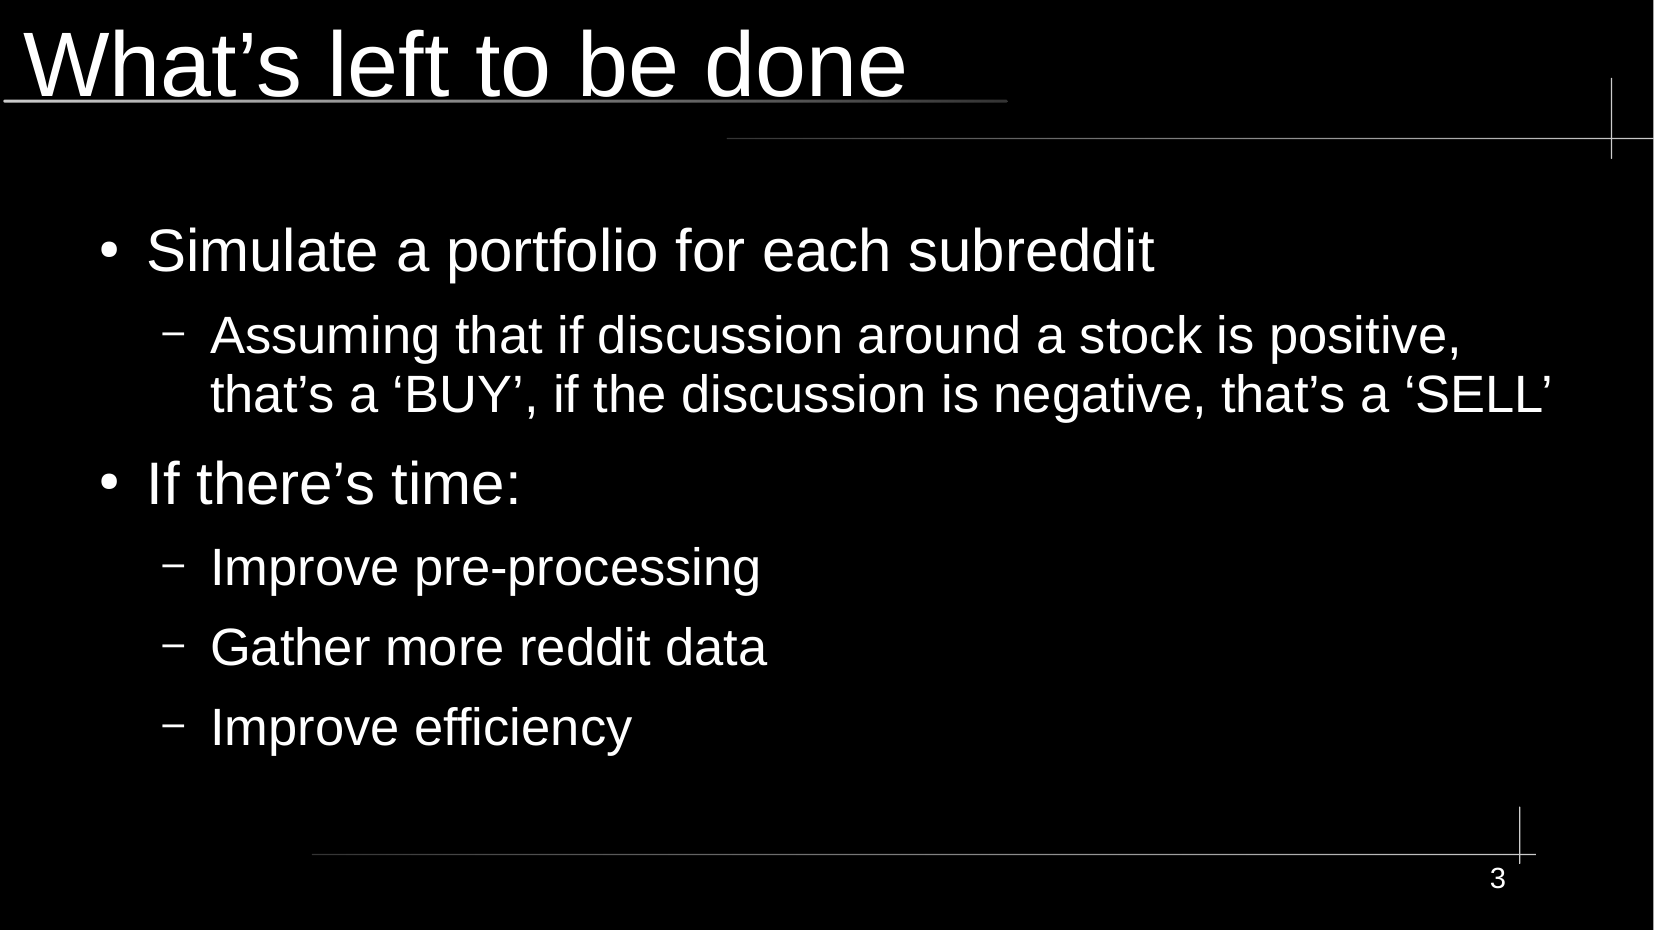

# What’s left to be done
Simulate a portfolio for each subreddit
Assuming that if discussion around a stock is positive, that’s a ‘BUY’, if the discussion is negative, that’s a ‘SELL’
If there’s time:
Improve pre-processing
Gather more reddit data
Improve efficiency
3